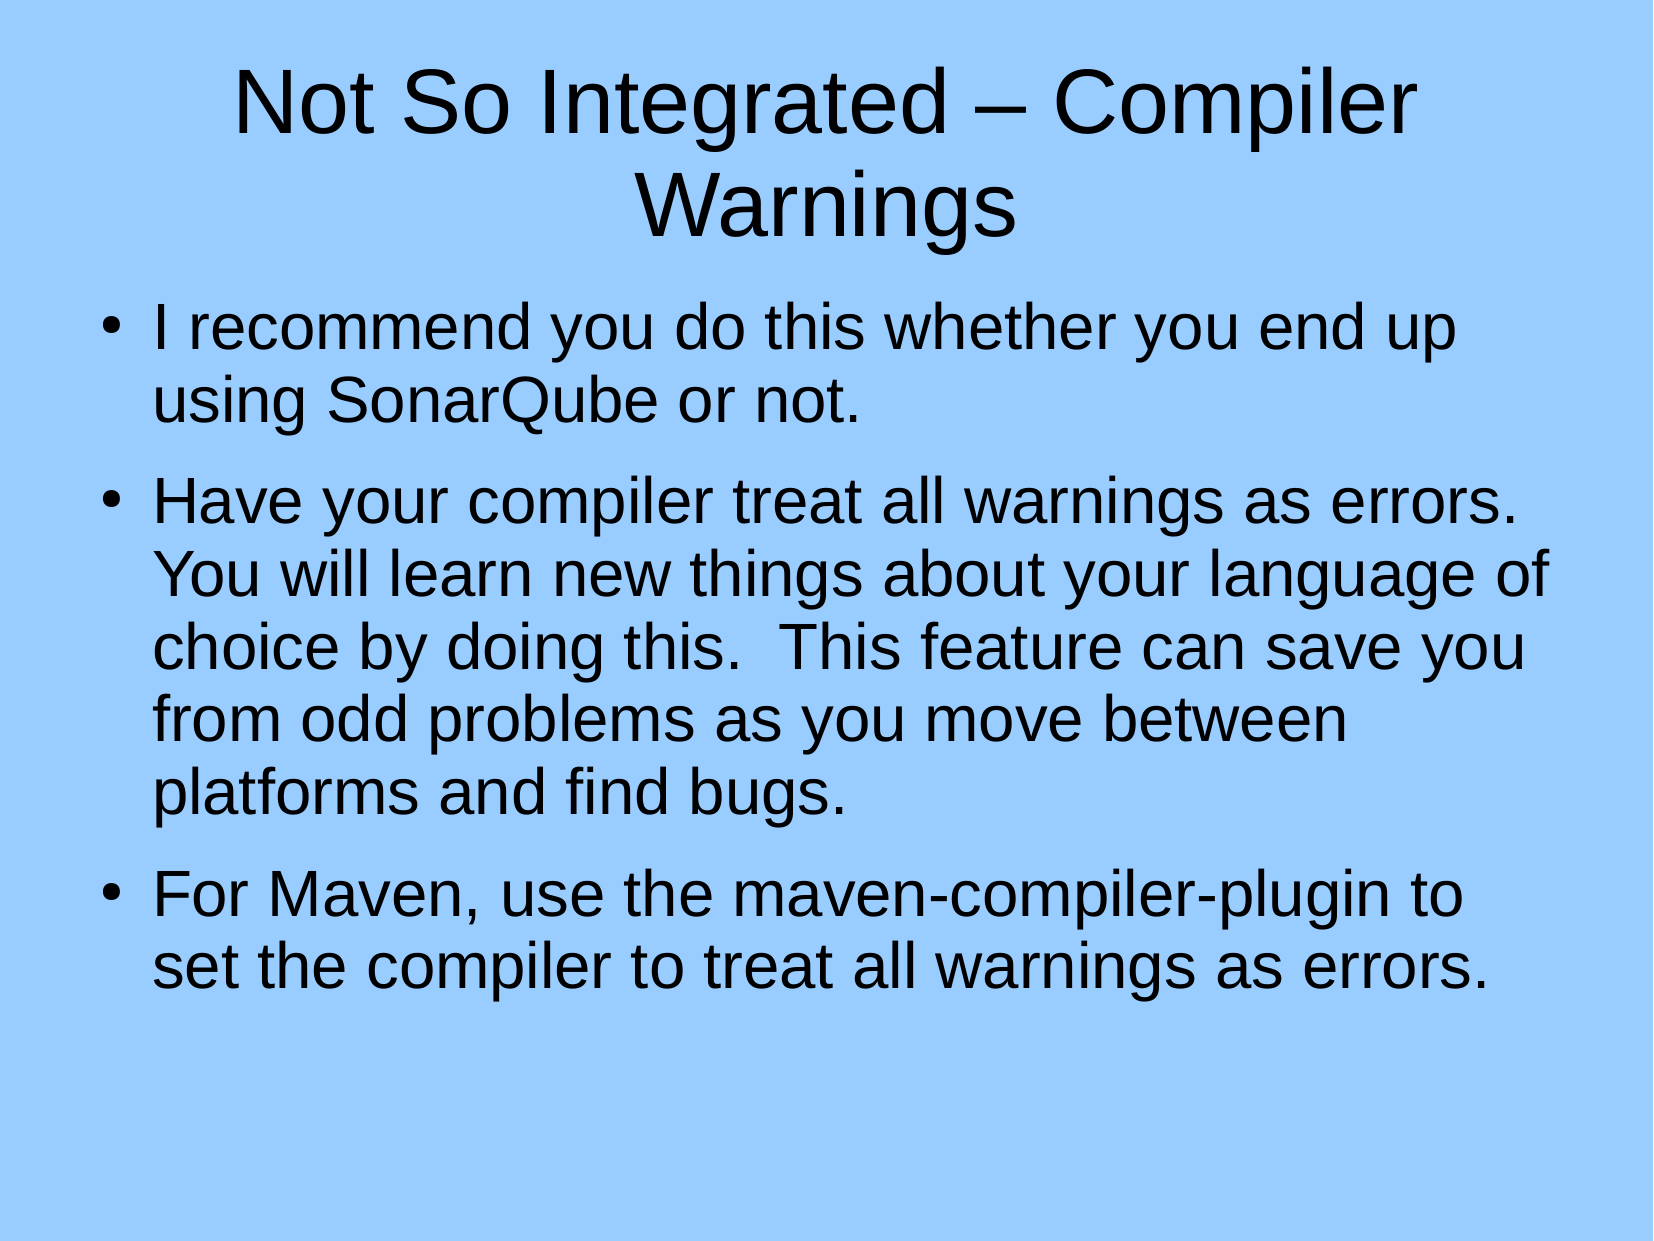

# Not So Integrated – Compiler Warnings
I recommend you do this whether you end up using SonarQube or not.
Have your compiler treat all warnings as errors. You will learn new things about your language of choice by doing this. This feature can save you from odd problems as you move between platforms and find bugs.
For Maven, use the maven-compiler-plugin to set the compiler to treat all warnings as errors.